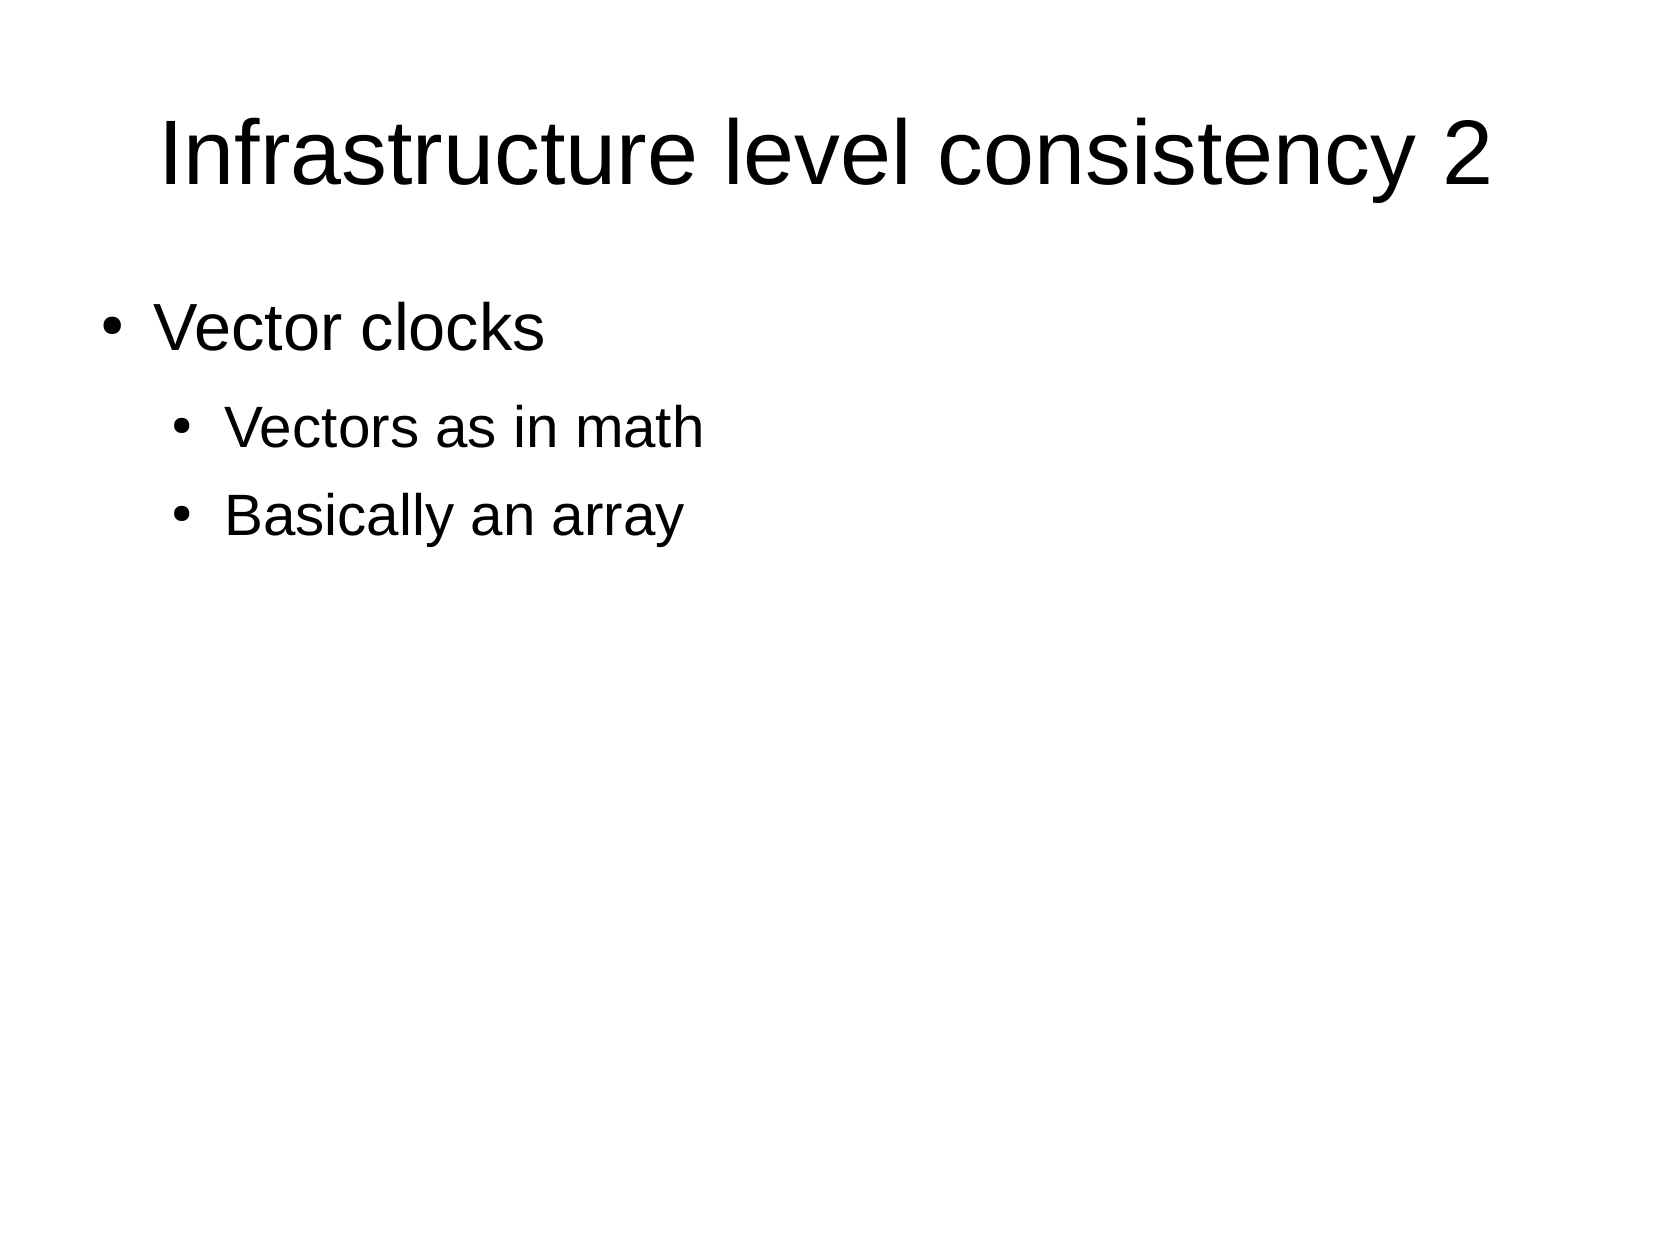

# Infrastructure level consistency 2
Vector clocks
Vectors as in math
Basically an array